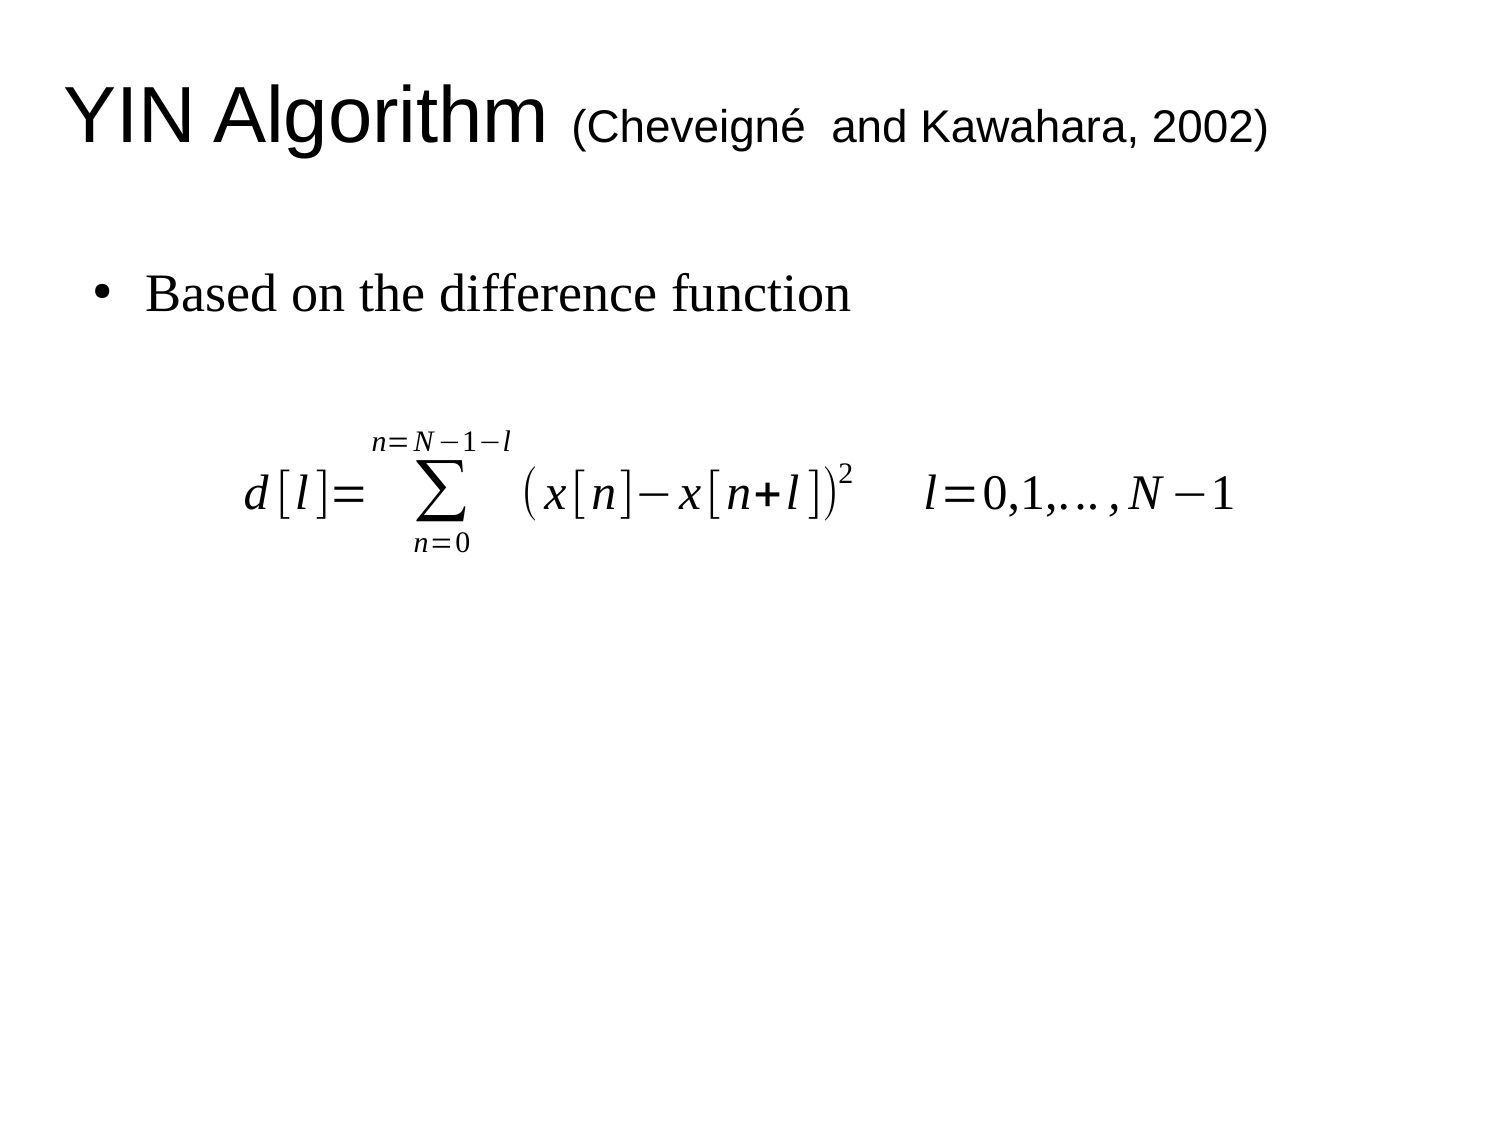

# YIN Algorithm (Cheveigné and Kawahara, 2002)
Based on the difference function